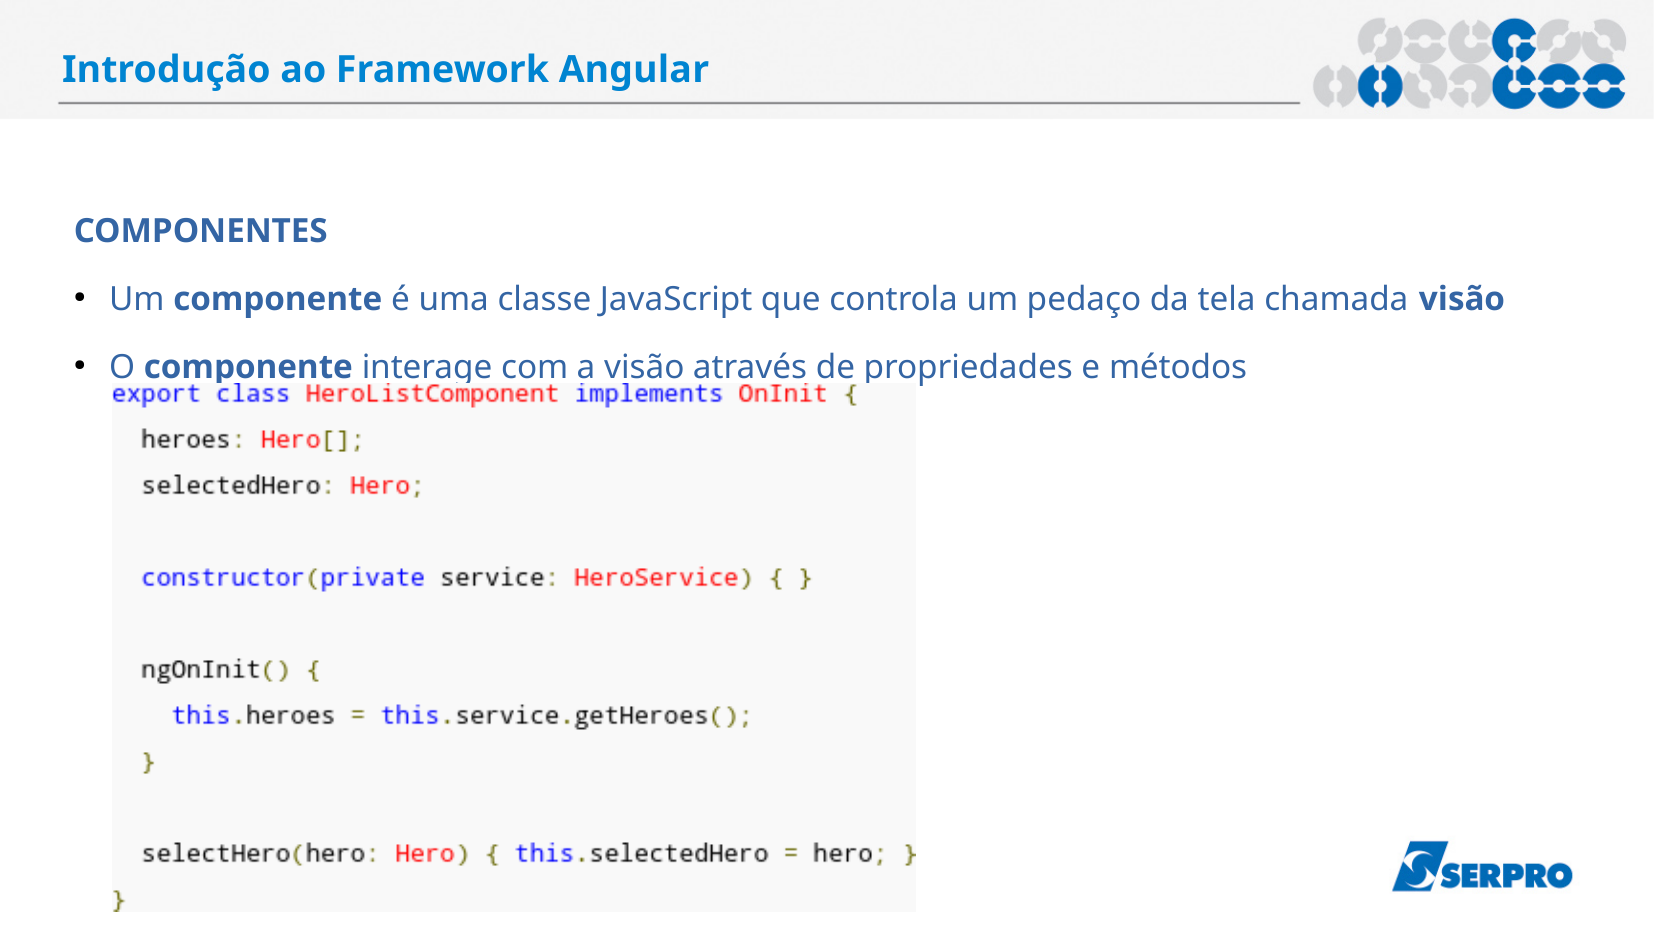

Introdução ao Framework Angular
COMPONENTES
Um componente é uma classe JavaScript que controla um pedaço da tela chamada visão
O componente interage com a visão através de propriedades e métodos